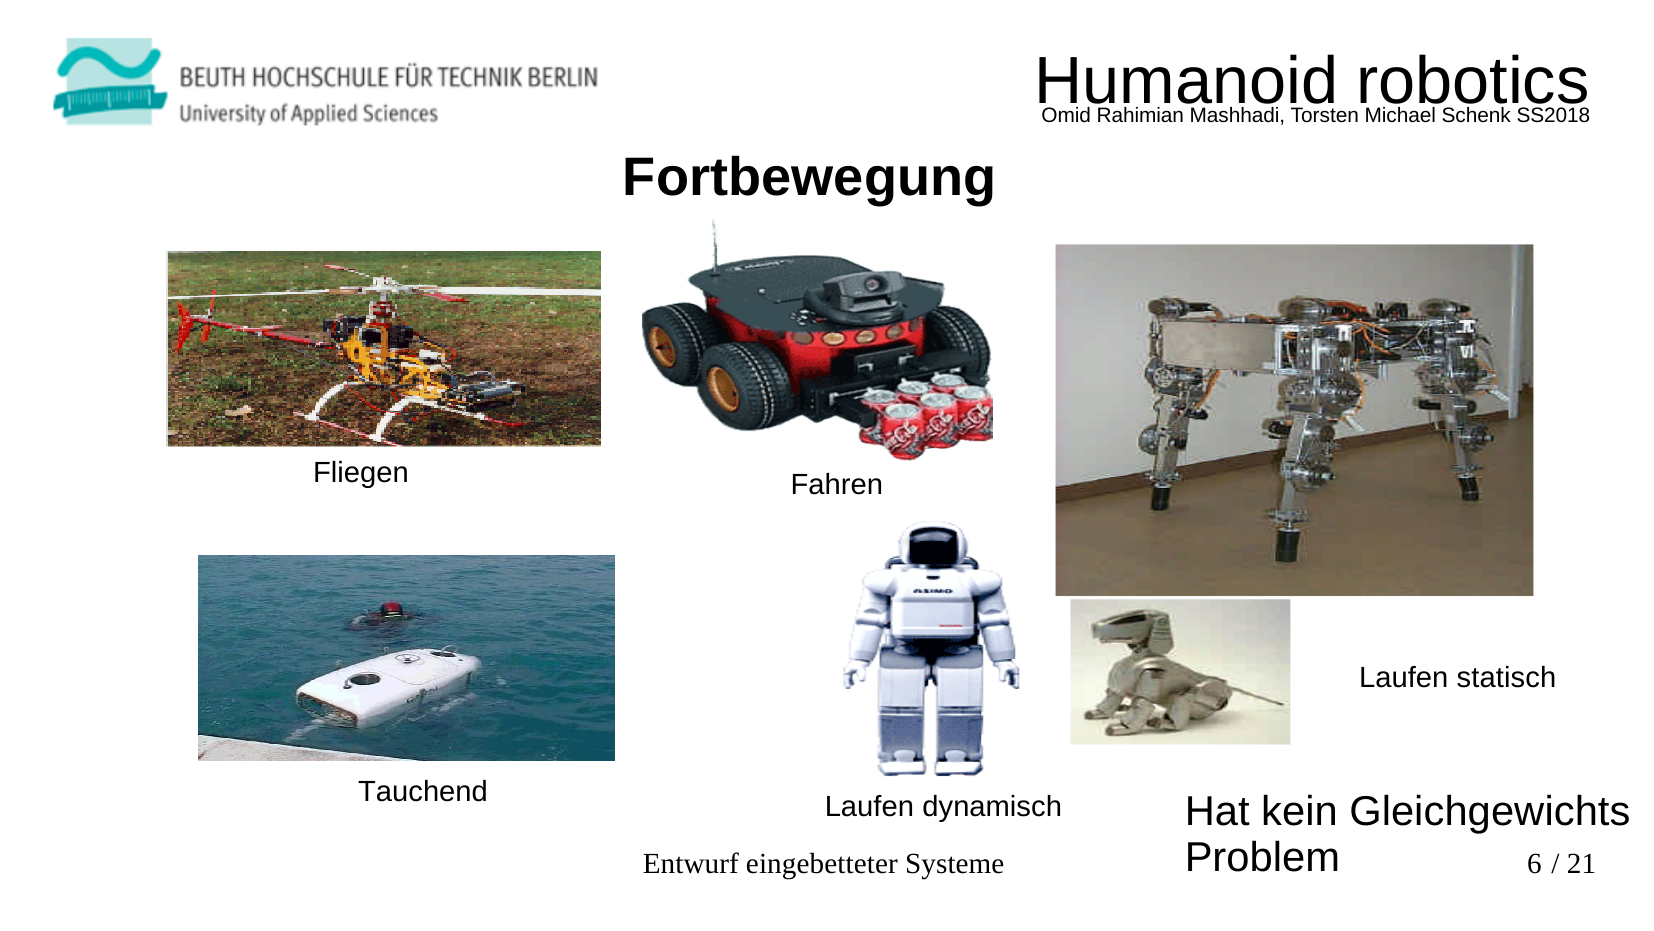

#
Humanoid robotics
Fortbewegung
Omid Rahimian Mashhadi, Torsten Michael Schenk SS2018
Fliegen
Fahren
Laufen statisch
Tauchend
Laufen dynamisch
Hat kein Gleichgewichts Problem
 / 21
Entwurf eingebetteter Systeme
6